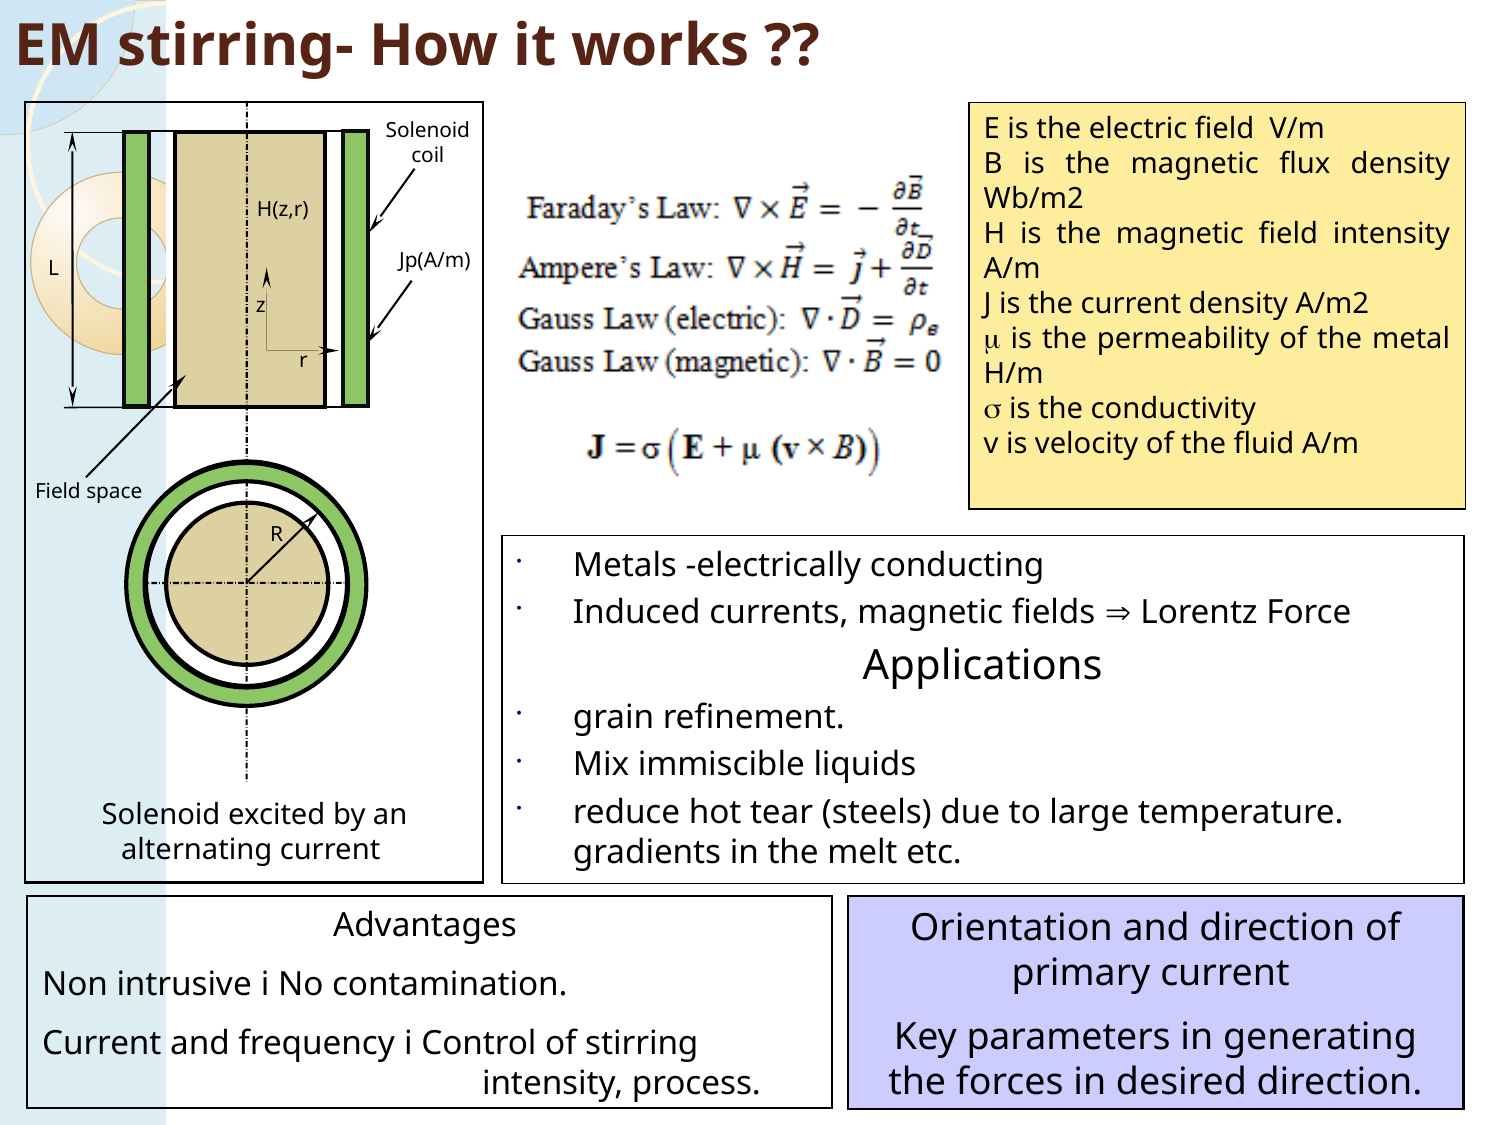

# EM stirring- How it works ??
E is the electric field V/m
B is the magnetic flux density Wb/m2
H is the magnetic field intensity A/m
J is the current density A/m2
 is the permeability of the metal H/m
 is the conductivity
v is velocity of the fluid A/m
Solenoid coil
H(z,r)
Jp(A/m)
L
z
r
Field space
R
Metals -electrically conducting
Induced currents, magnetic fields  Lorentz Force
Applications
grain refinement.
Mix immiscible liquids
reduce hot tear (steels) due to large temperature. gradients in the melt etc.
Solenoid excited by an alternating current
Orientation and direction of primary current
Key parameters in generating the forces in desired direction.
Advantages
Non intrusive i No contamination.
Current and frequency i Control of stirring intensity, process.